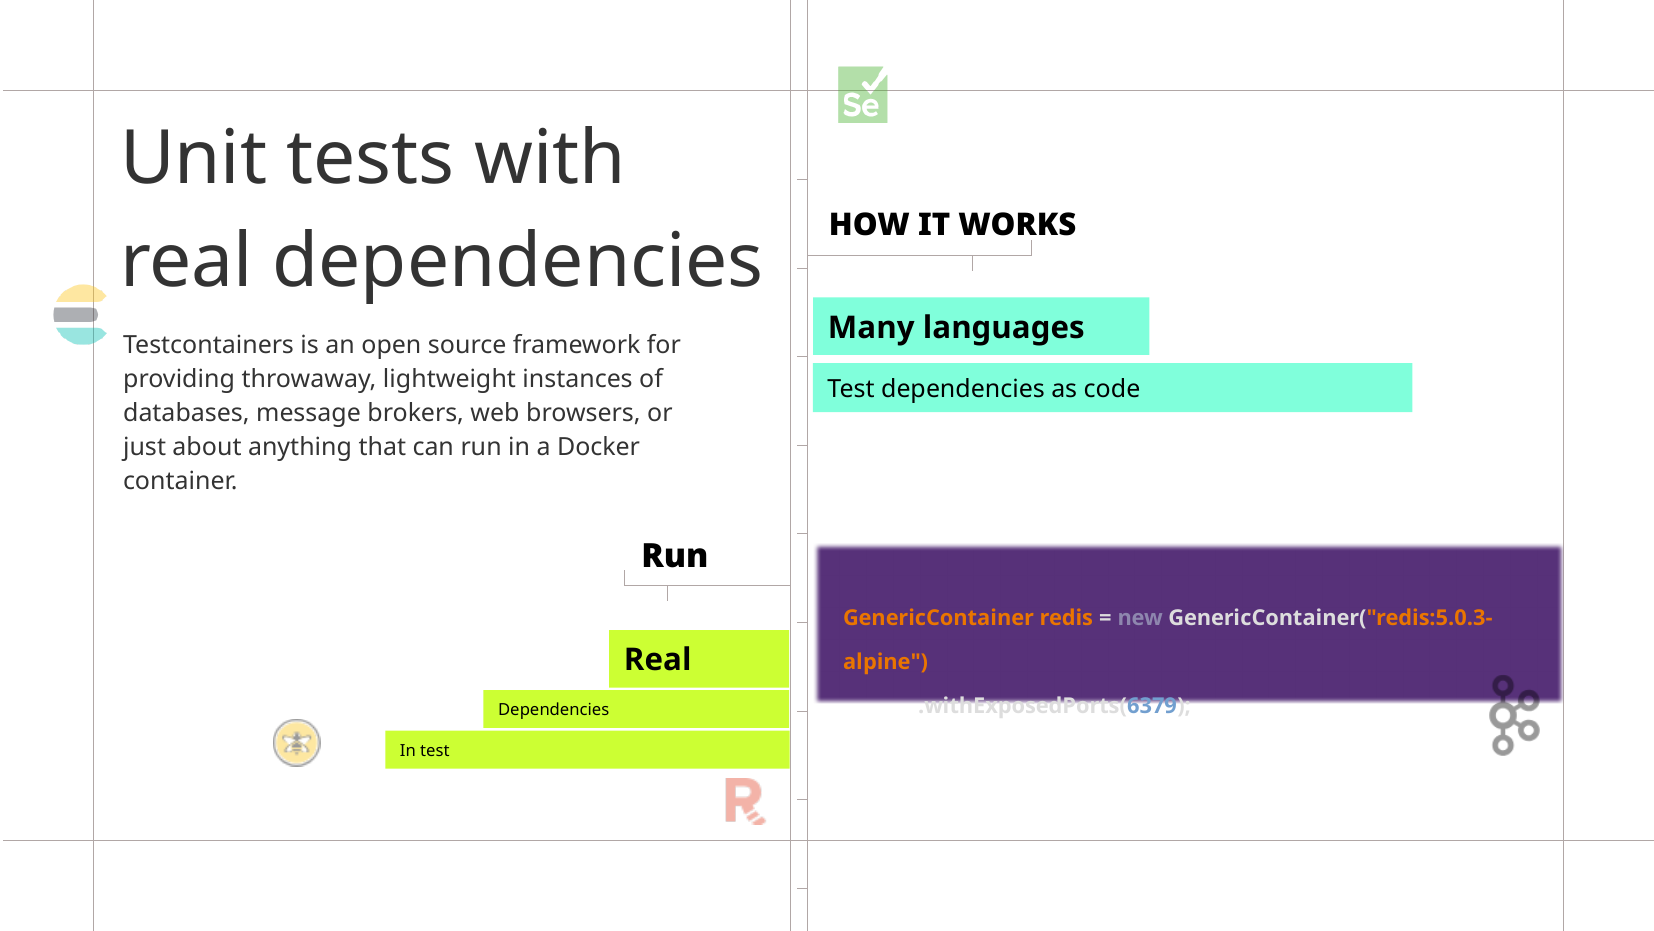

Unit tests with real dependencies
HOW IT WORKS
Many languages
Testcontainers is an open source framework for providing throwaway, lightweight instances of databases, message brokers, web browsers, or just about anything that can run in a Docker container.
Test dependencies as code
Run
GenericContainer redis = new GenericContainer("redis:5.0.3-alpine")
	.withExposedPorts(6379);
Real
Dependencies
In test